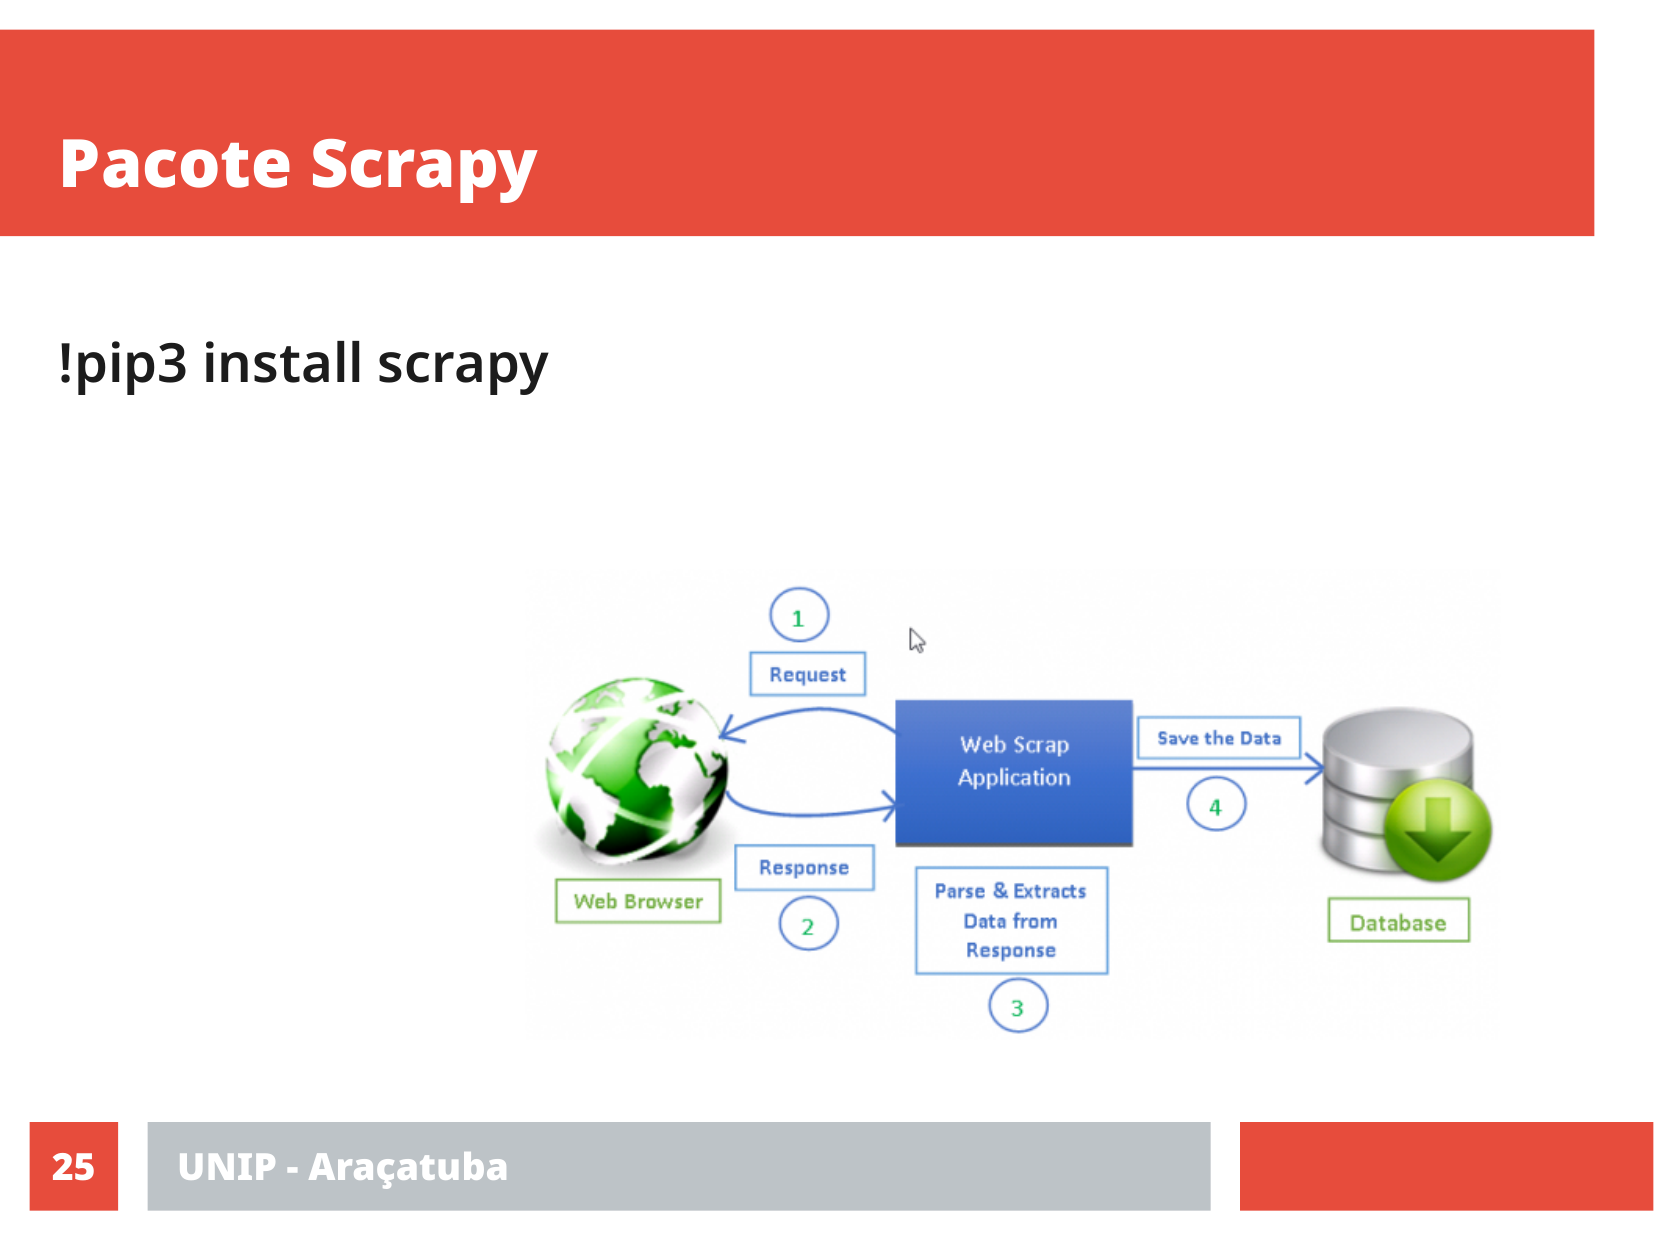

# Pacote Scrapy
!pip3 install scrapy
25
UNIP - Araçatuba